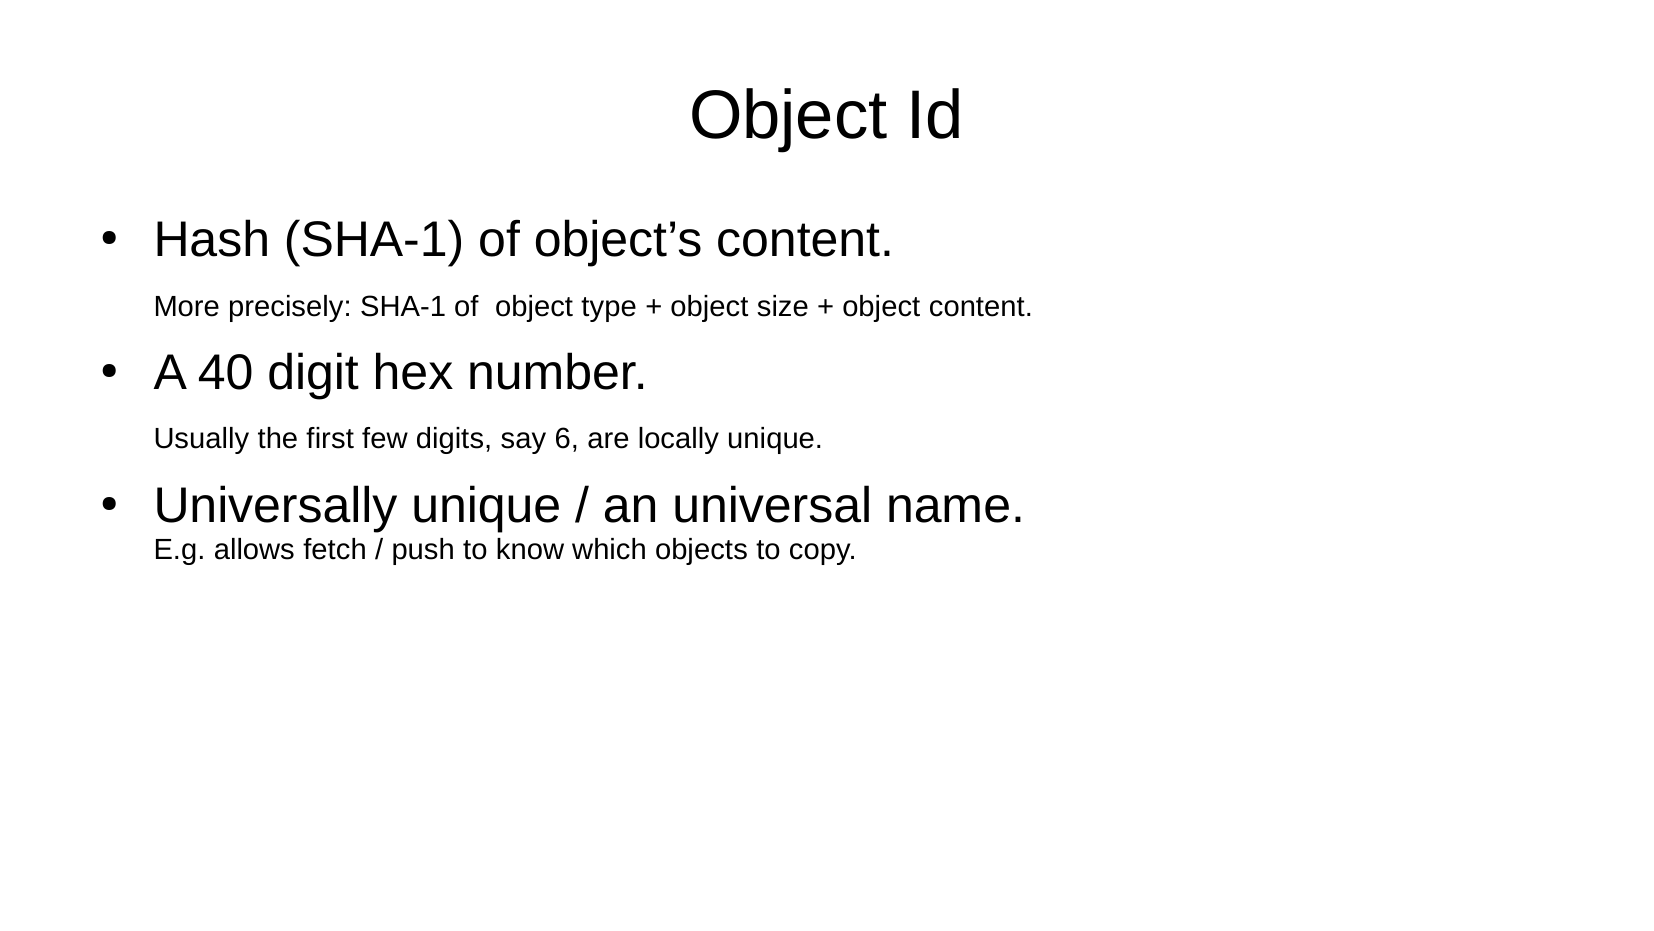

# Object Id
Hash (SHA-1) of object’s content.
More precisely: SHA-1 of object type + object size + object content.
A 40 digit hex number.
Usually the first few digits, say 6, are locally unique.
Universally unique / an universal name.
E.g. allows fetch / push to know which objects to copy.